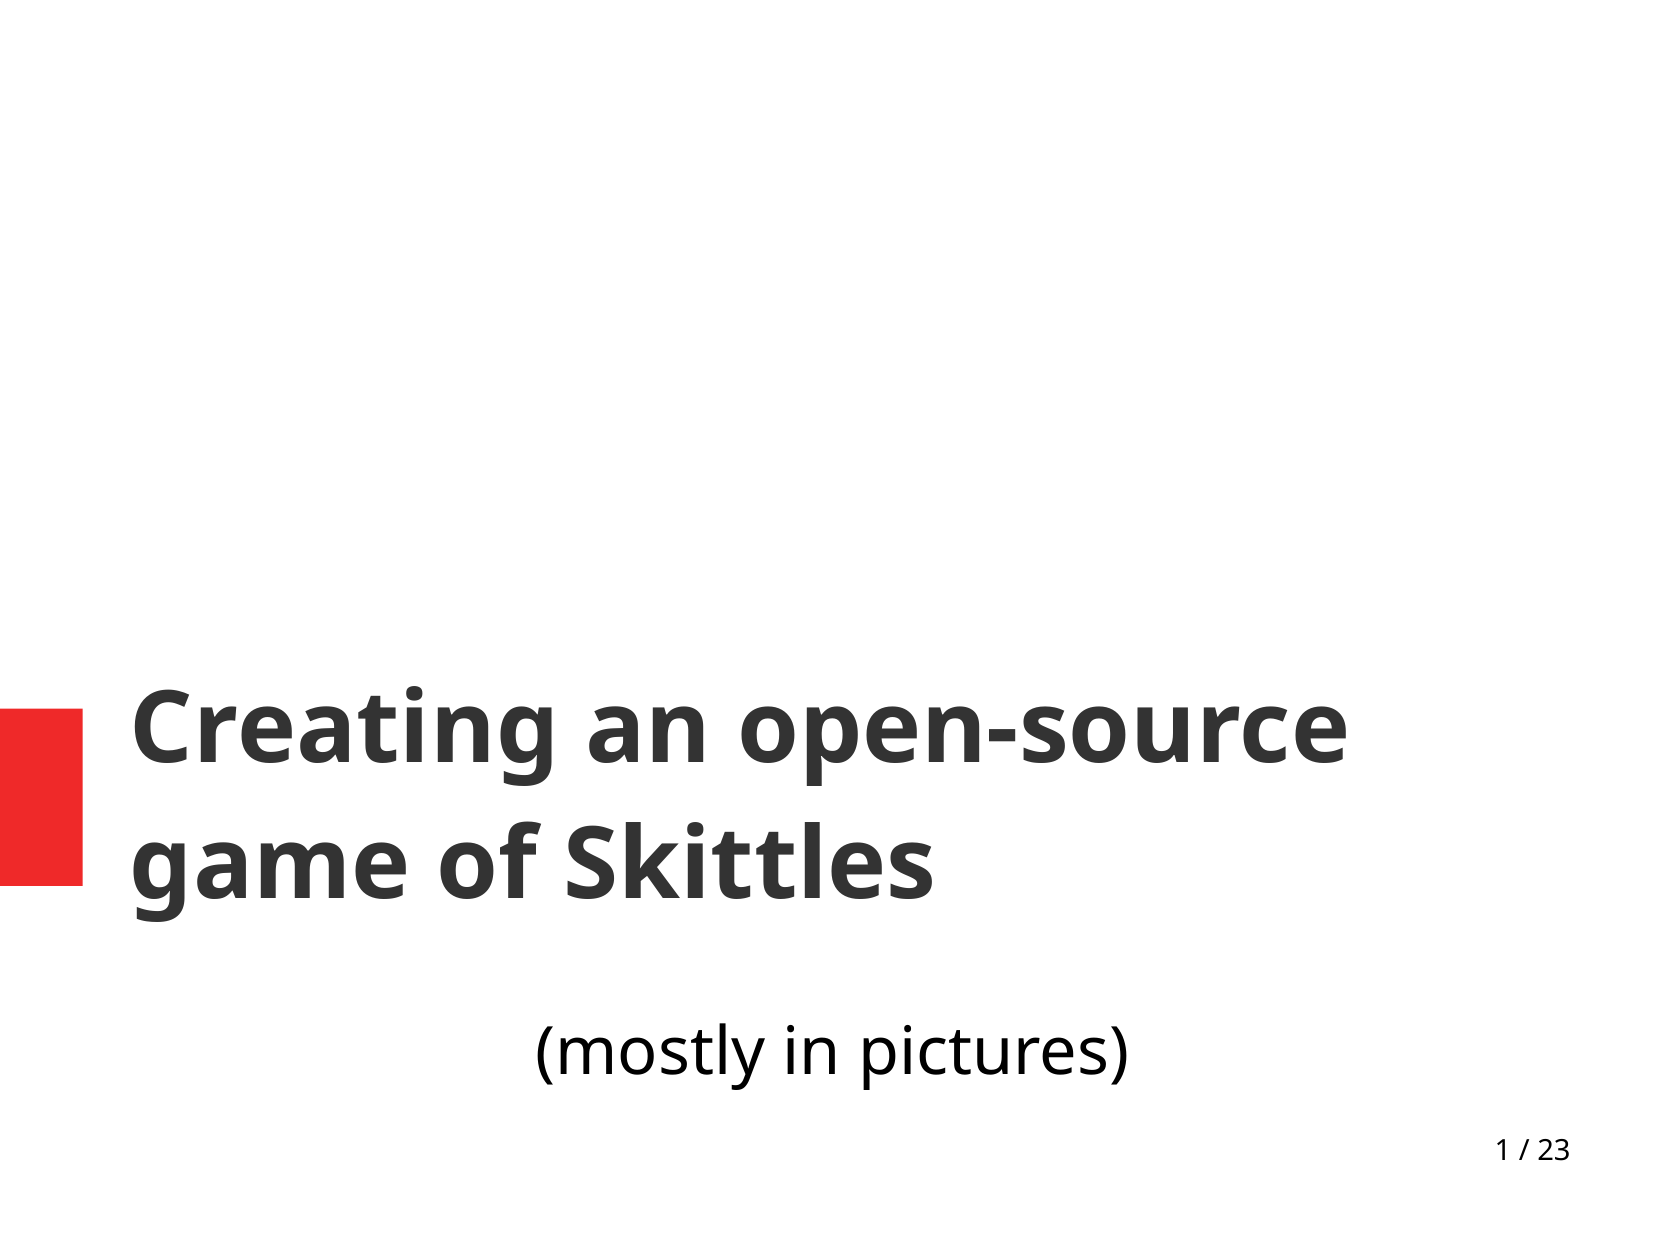

# Creating an open-source game of Skittles
(mostly in pictures)
1